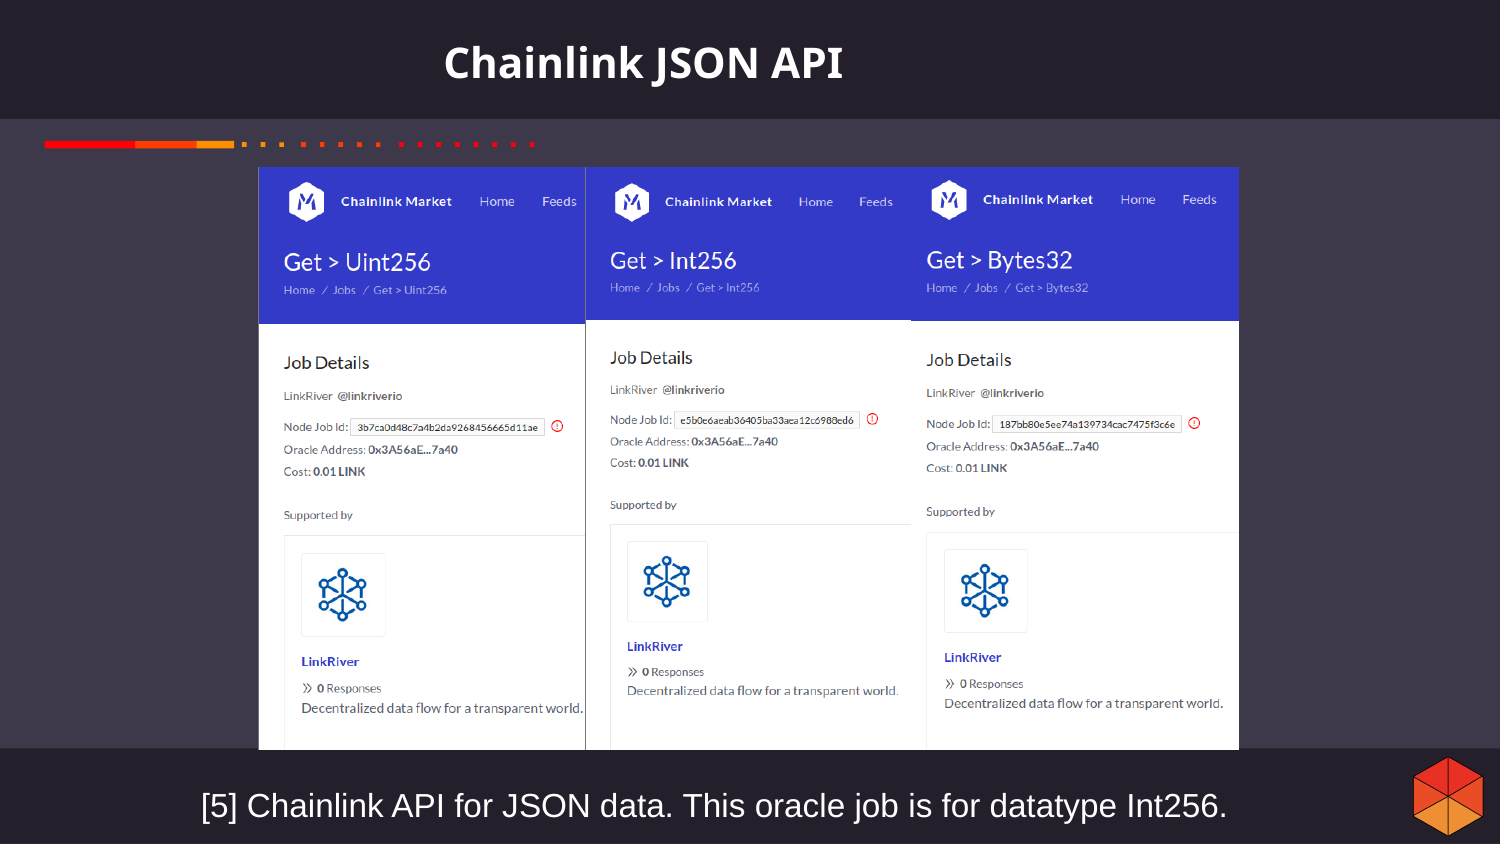

# Chainlink JSON API
[5] Chainlink API for JSON data. This oracle job is for datatype Int256.